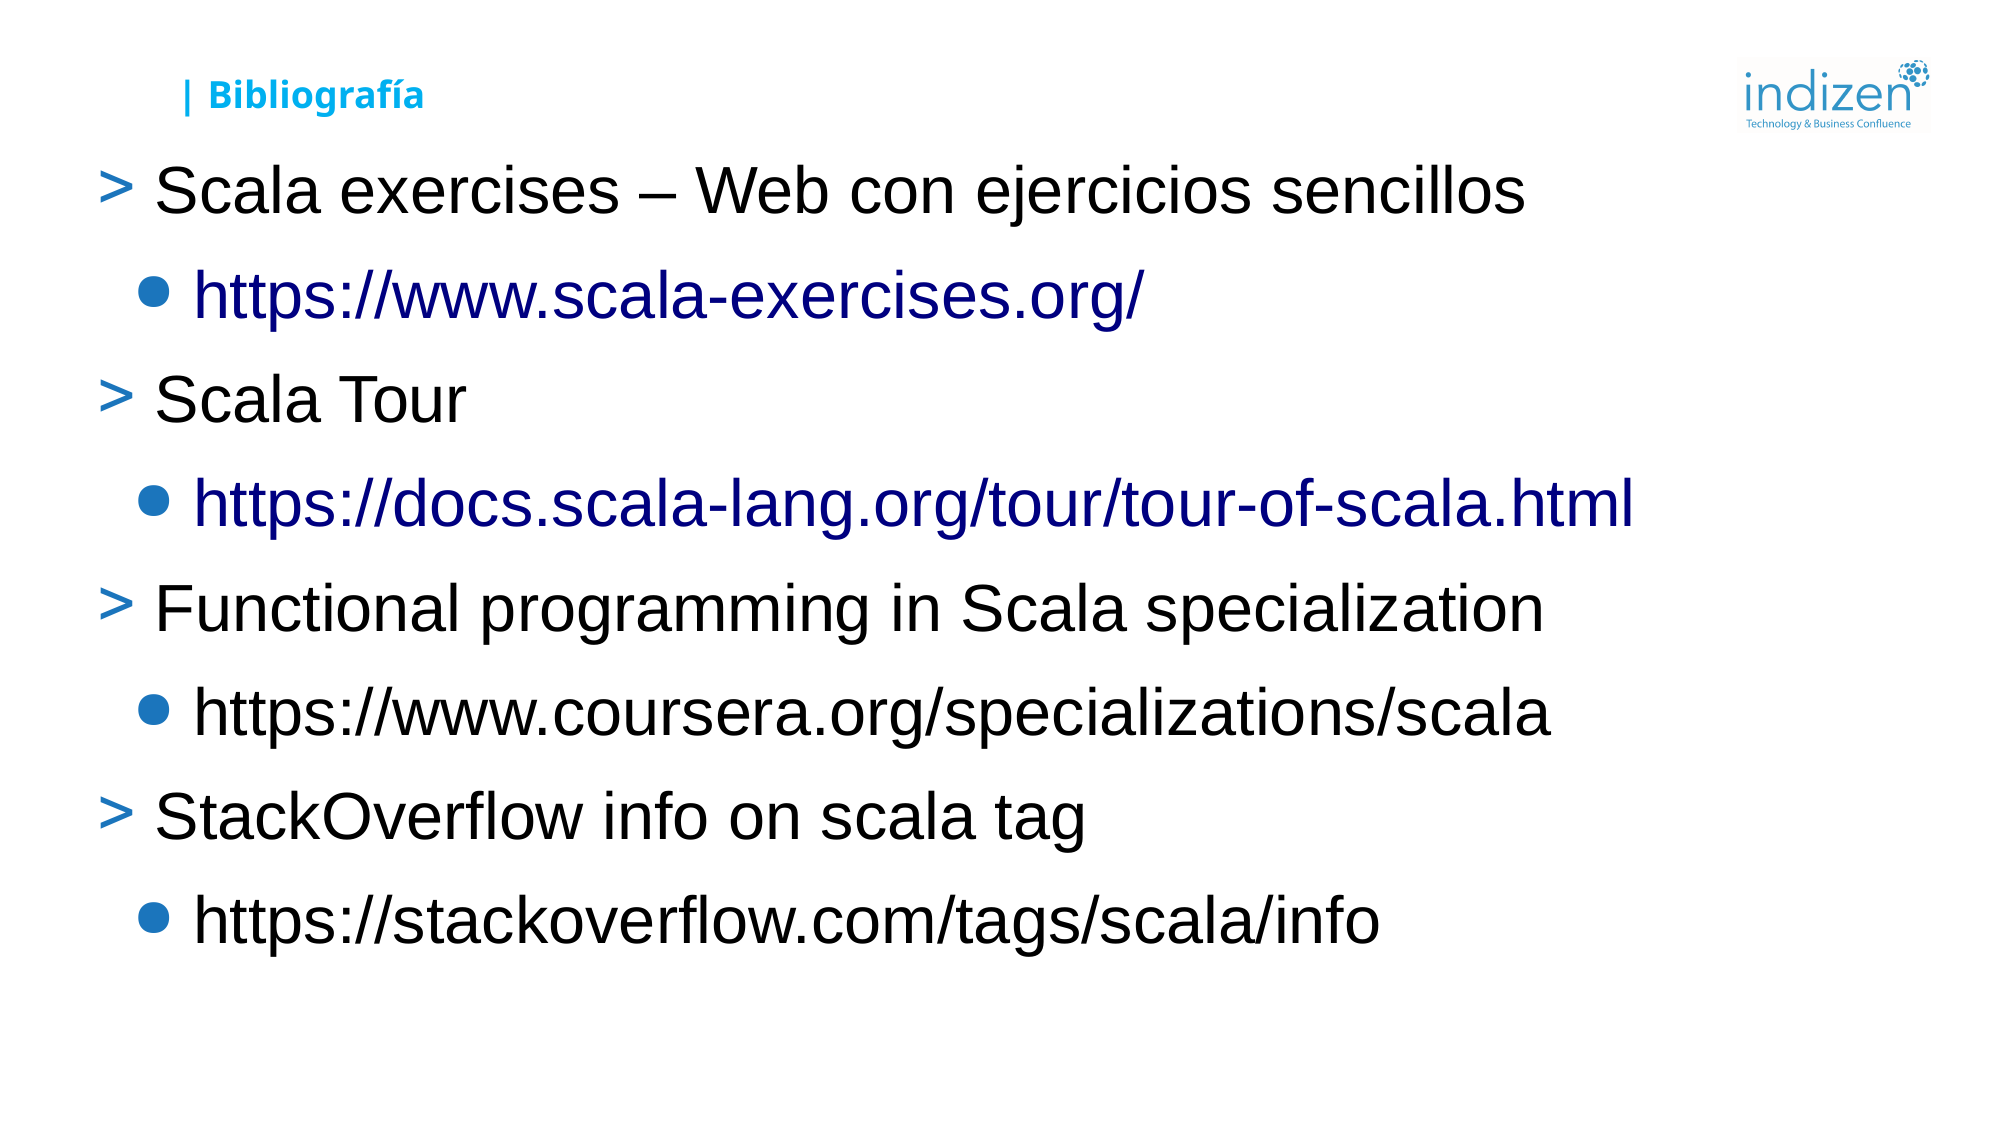

| Bibliografía
 Scala exercises – Web con ejercicios sencillos
 https://www.scala-exercises.org/
 Scala Tour
 https://docs.scala-lang.org/tour/tour-of-scala.html
 Functional programming in Scala specialization
 https://www.coursera.org/specializations/scala
 StackOverflow info on scala tag
 https://stackoverflow.com/tags/scala/info